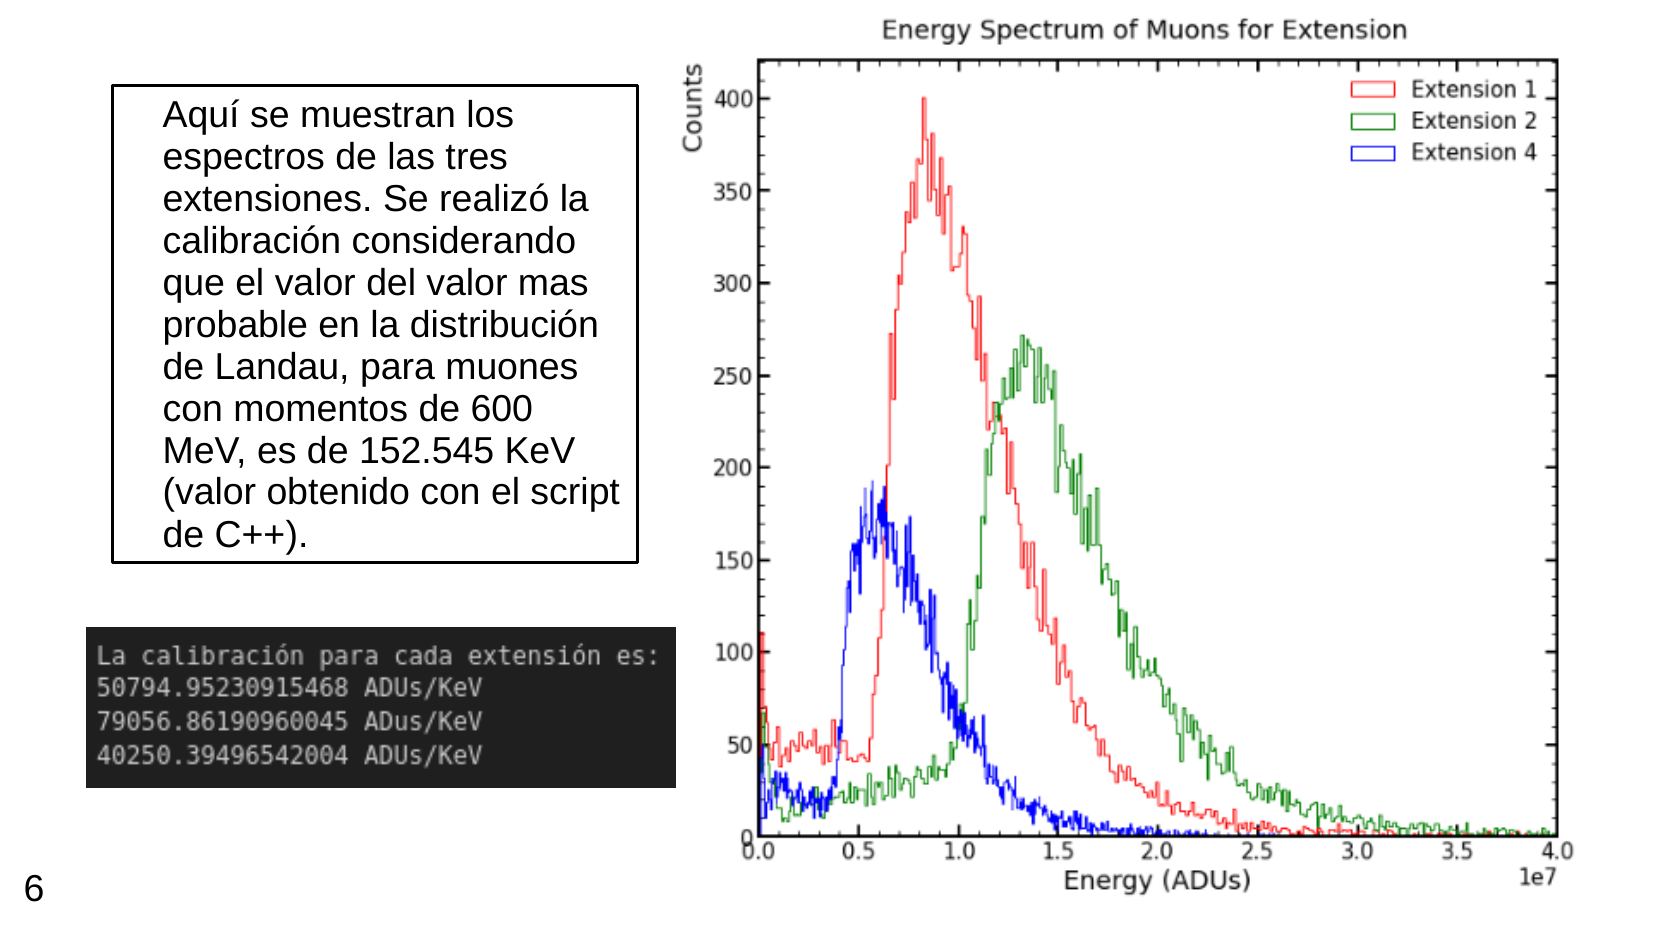

Aquí se muestran los espectros de las tres extensiones. Se realizó la calibración considerando que el valor del valor mas probable en la distribución de Landau, para muones con momentos de 600 MeV, es de 152.545 KeV (valor obtenido con el script de C++).